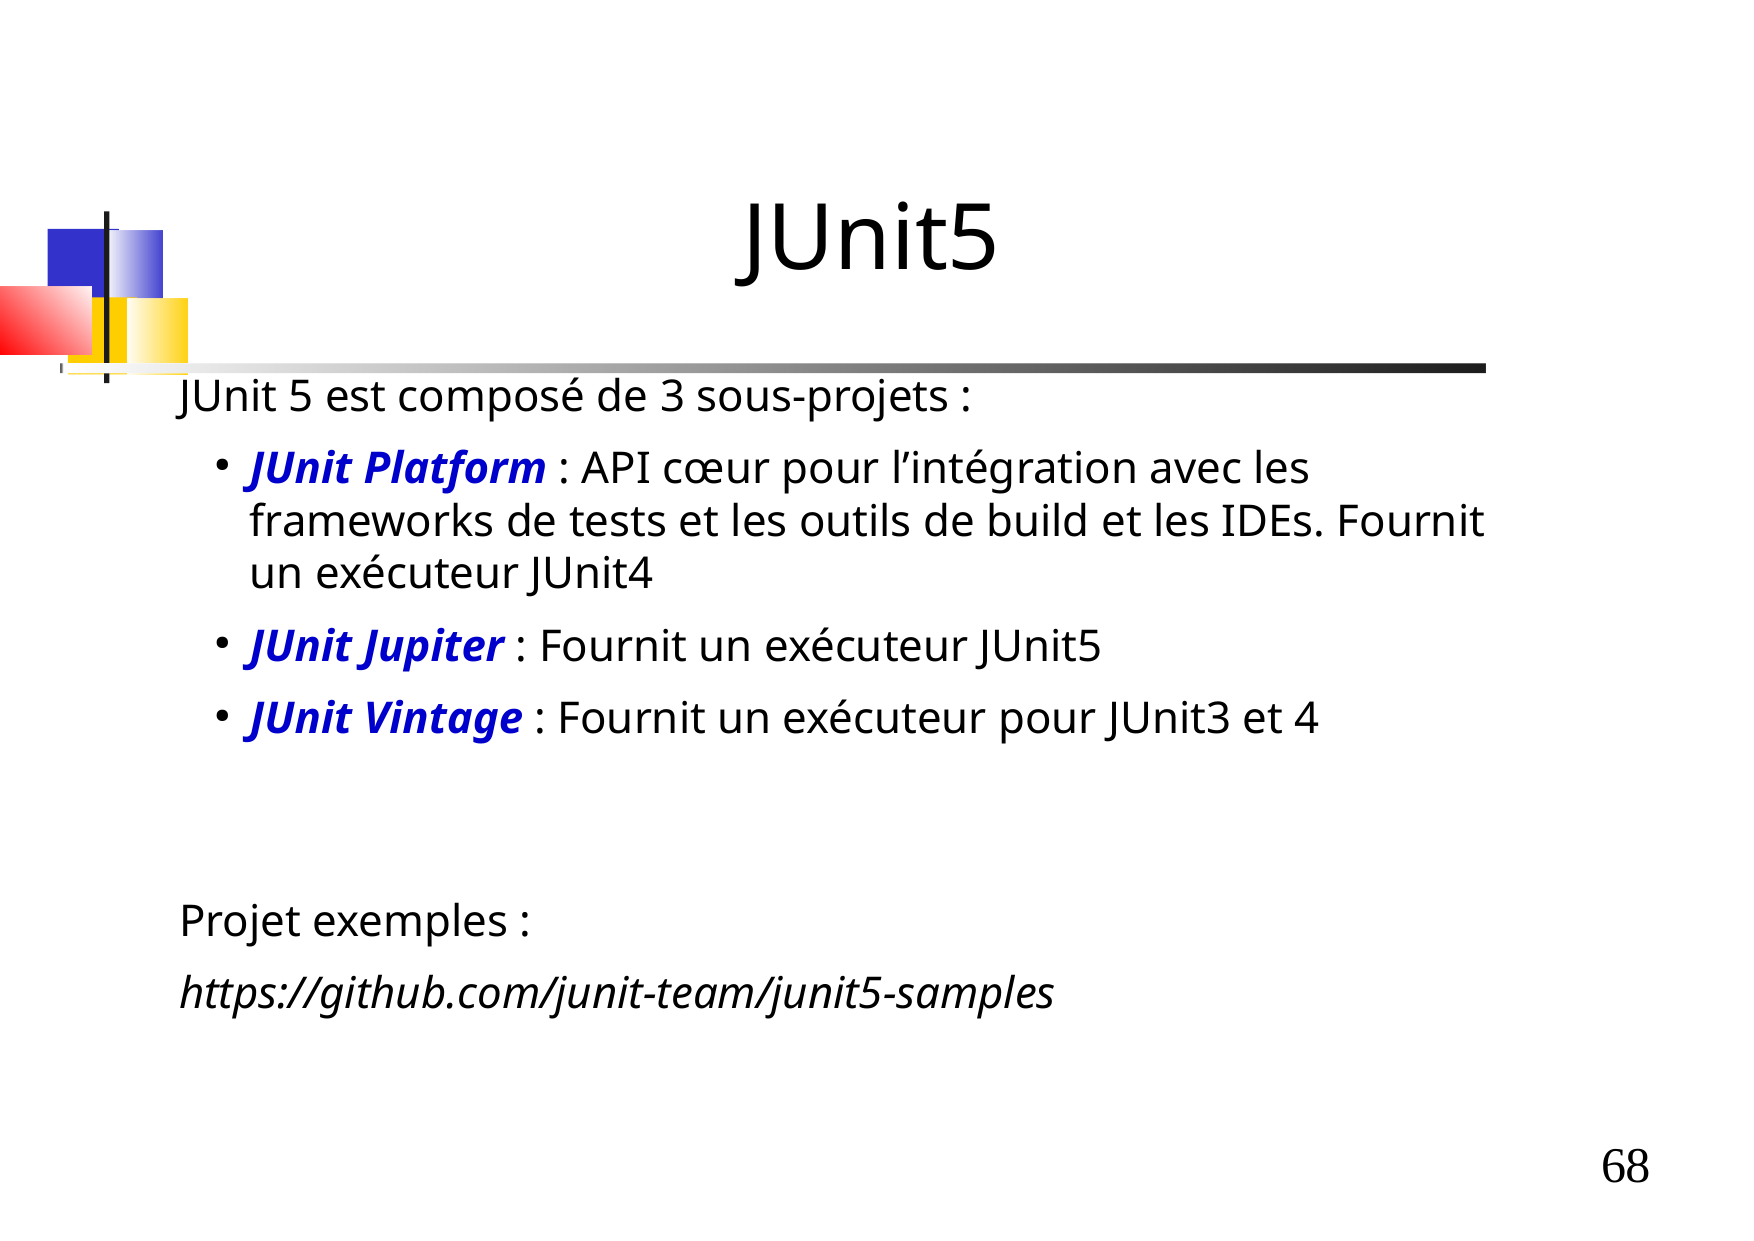

# JUnit5
JUnit 5 est composé de 3 sous-projets :
JUnit Platform : API cœur pour l’intégration avec les frameworks de tests et les outils de build et les IDEs. Fournit un exécuteur JUnit4
JUnit Jupiter : Fournit un exécuteur JUnit5
JUnit Vintage : Fournit un exécuteur pour JUnit3 et 4
Projet exemples :
https://github.com/junit-team/junit5-samples
68